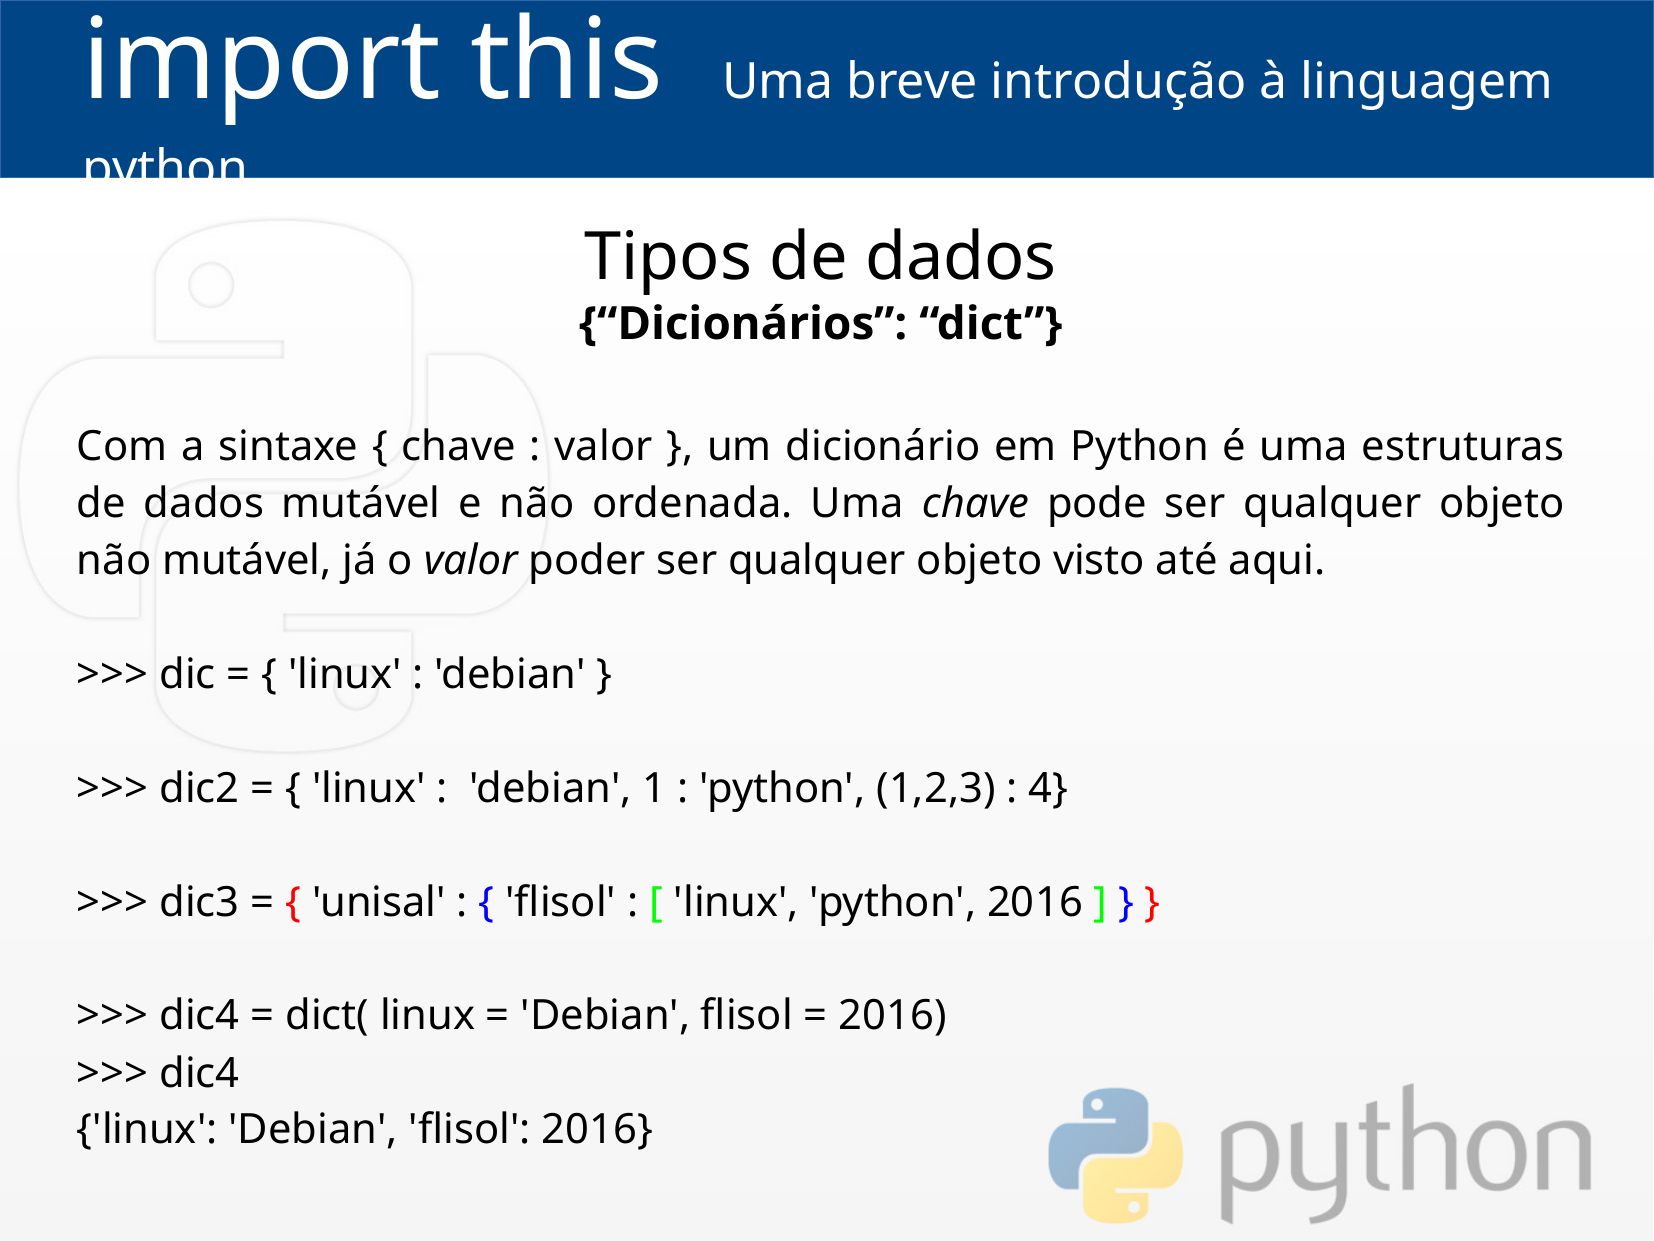

import this Uma breve introdução à linguagem python
Tipos de dados
# {“Dicionários”: “dict”}
Com a sintaxe { chave : valor }, um dicionário em Python é uma estruturas de dados mutável e não ordenada. Uma chave pode ser qualquer objeto não mutável, já o valor poder ser qualquer objeto visto até aqui.
>>> dic = { 'linux' : 'debian' }
>>> dic2 = { 'linux' : 'debian', 1 : 'python', (1,2,3) : 4}
>>> dic3 = { 'unisal' : { 'flisol' : [ 'linux', 'python', 2016 ] } }
>>> dic4 = dict( linux = 'Debian', flisol = 2016)
>>> dic4
{'linux': 'Debian', 'flisol': 2016}